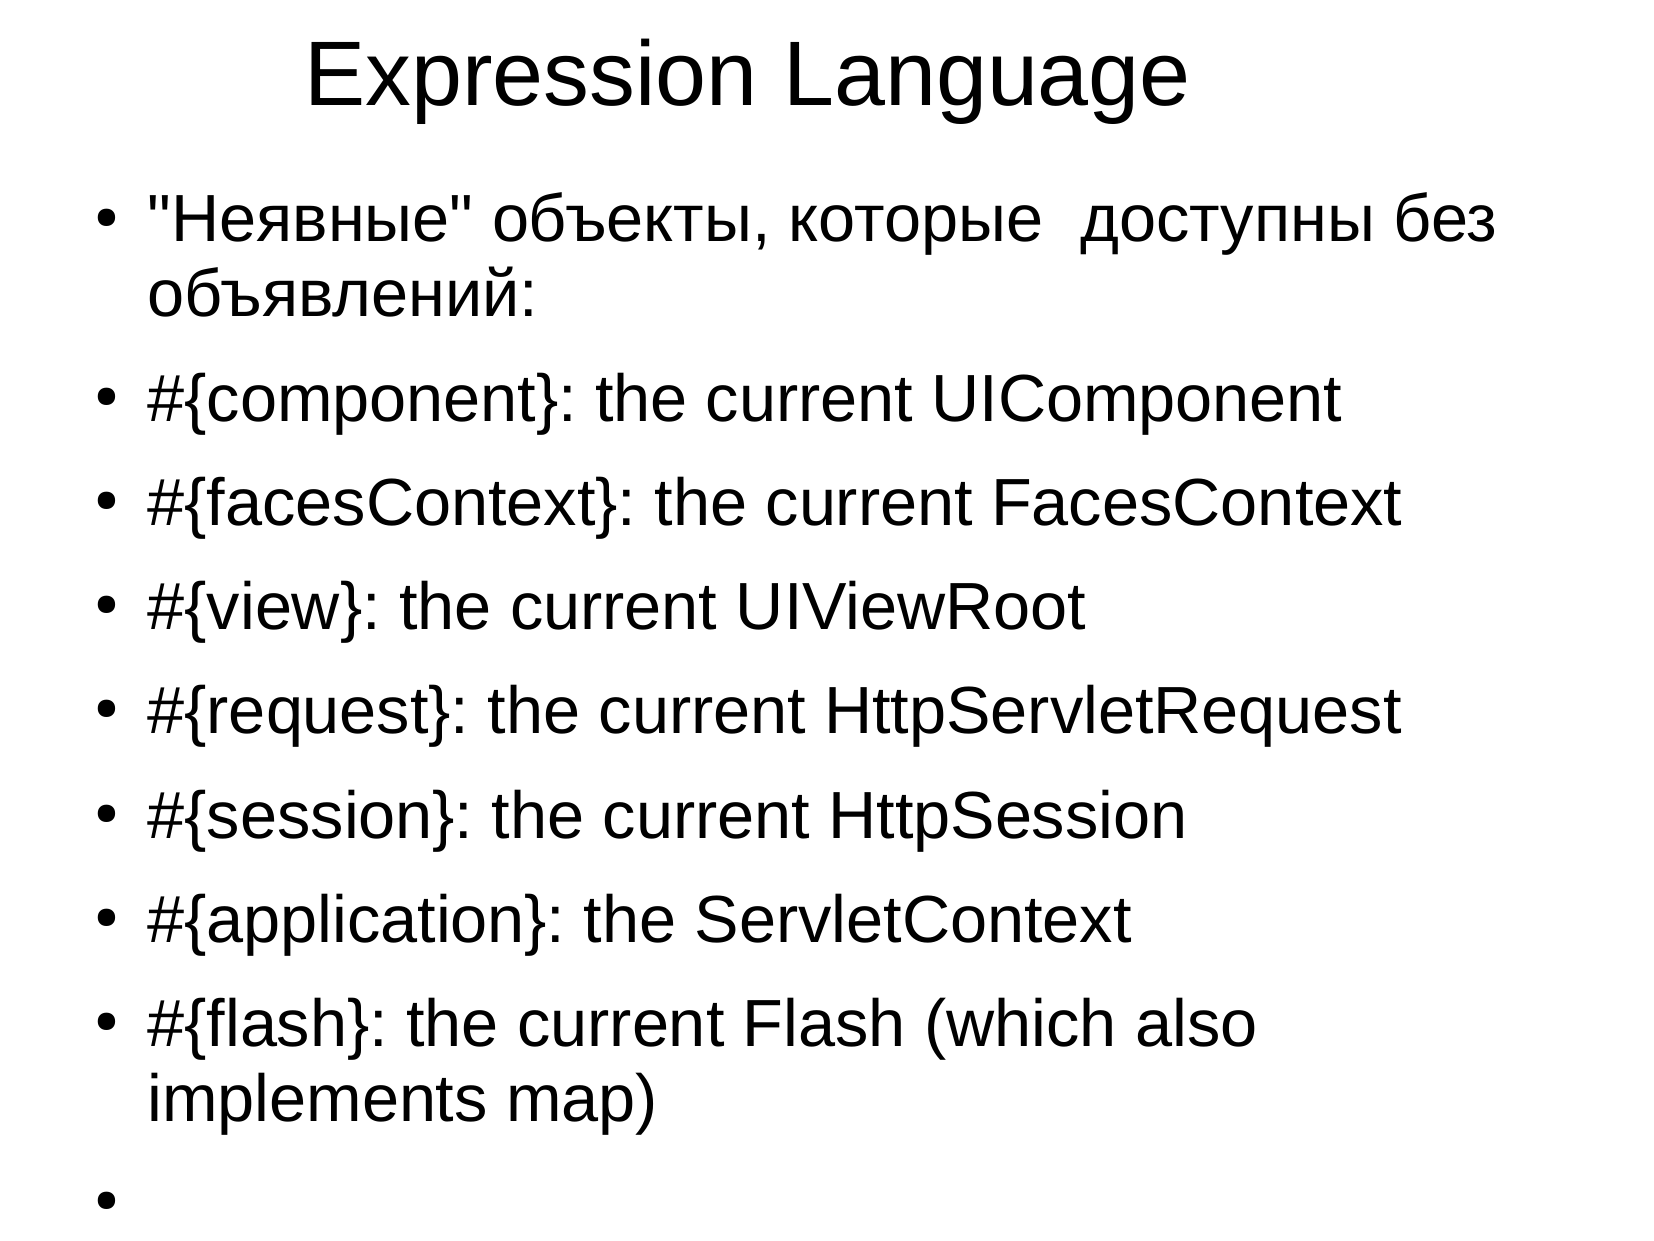

# Expression Language
"Неявные" объекты, которые доступны без объявлений:
#{component}: the current UIComponent
#{facesContext}: the current FacesContext
#{view}: the current UIViewRoot
#{request}: the current HttpServletRequest
#{session}: the current HttpSession
#{application}: the ServletContext
#{flash}: the current Flash (which also implements map)